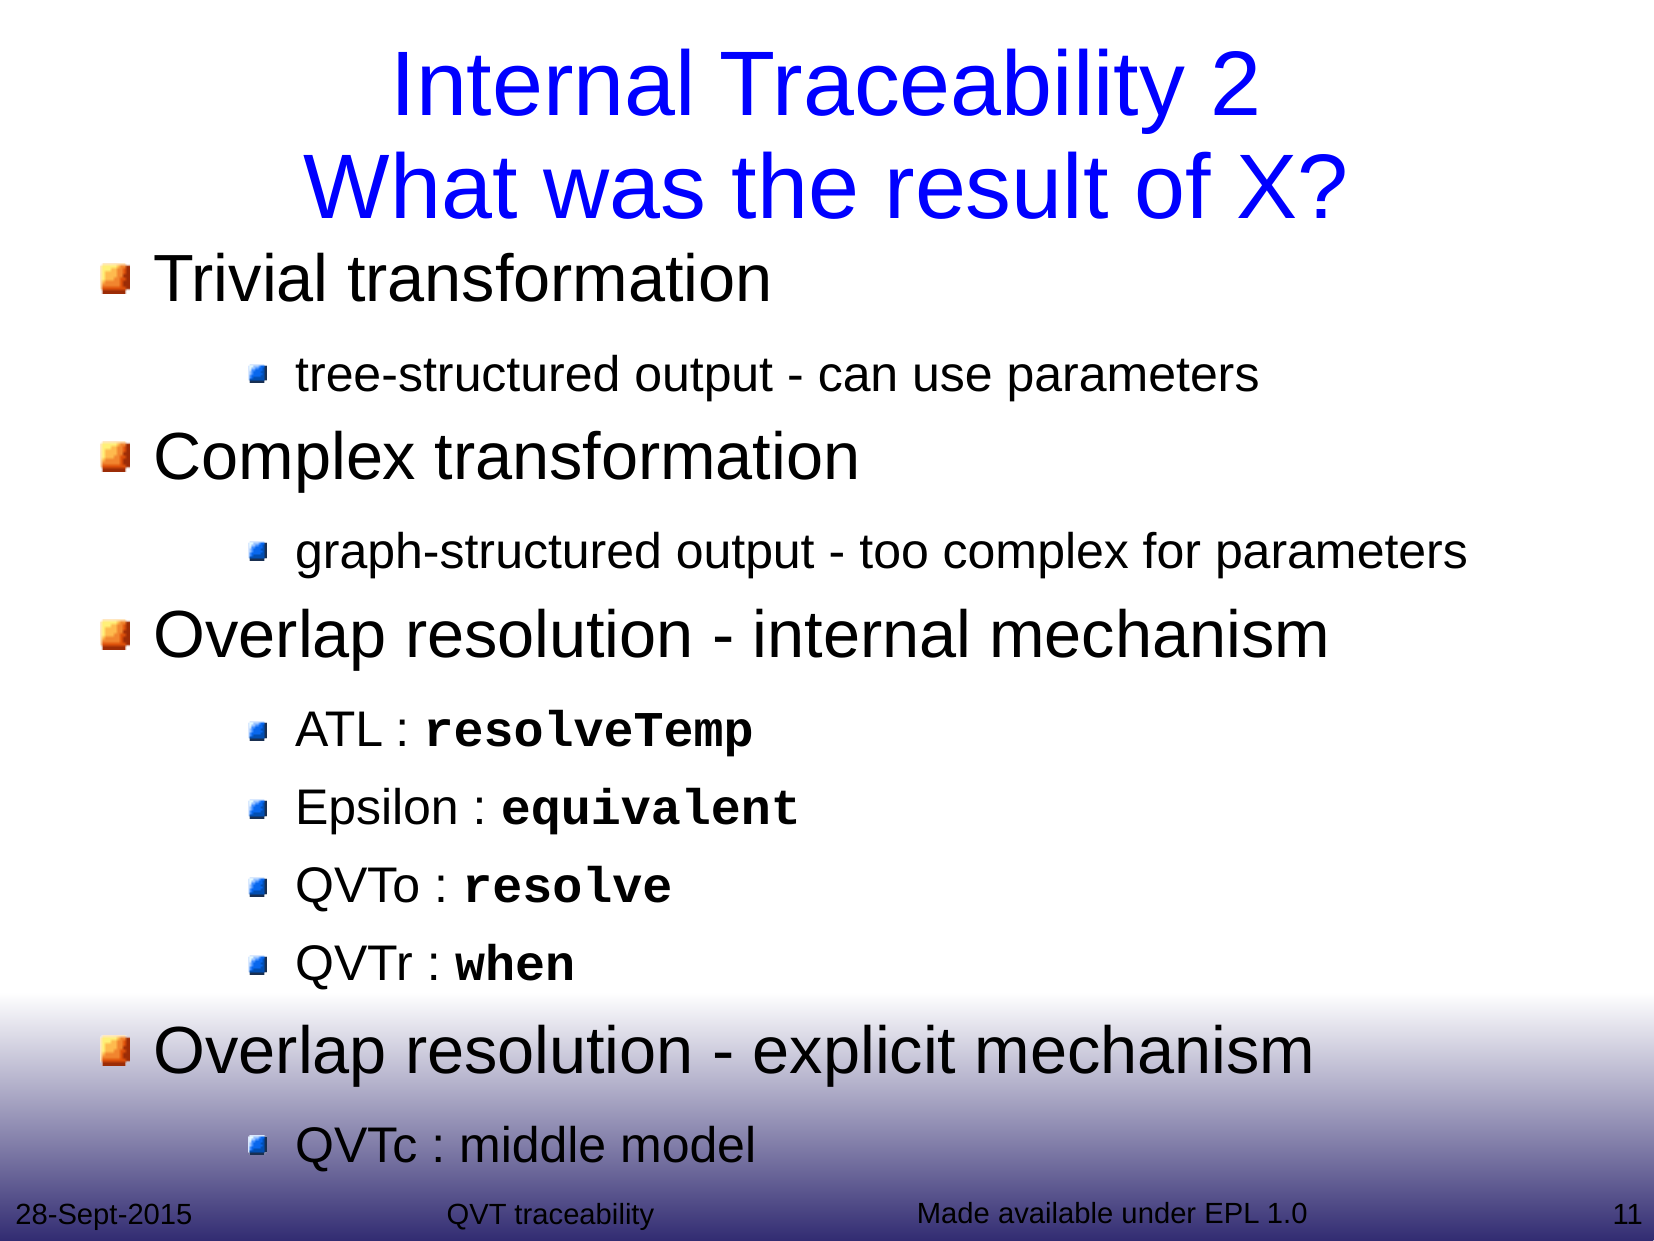

# Internal Traceability 2 What was the result of X?
Trivial transformation
tree-structured output - can use parameters
Complex transformation
graph-structured output - too complex for parameters
Overlap resolution - internal mechanism
ATL : resolveTemp
Epsilon : equivalent
QVTo : resolve
QVTr : when
Overlap resolution - explicit mechanism
QVTc : middle model
28-Sept-2015
QVT traceability
11